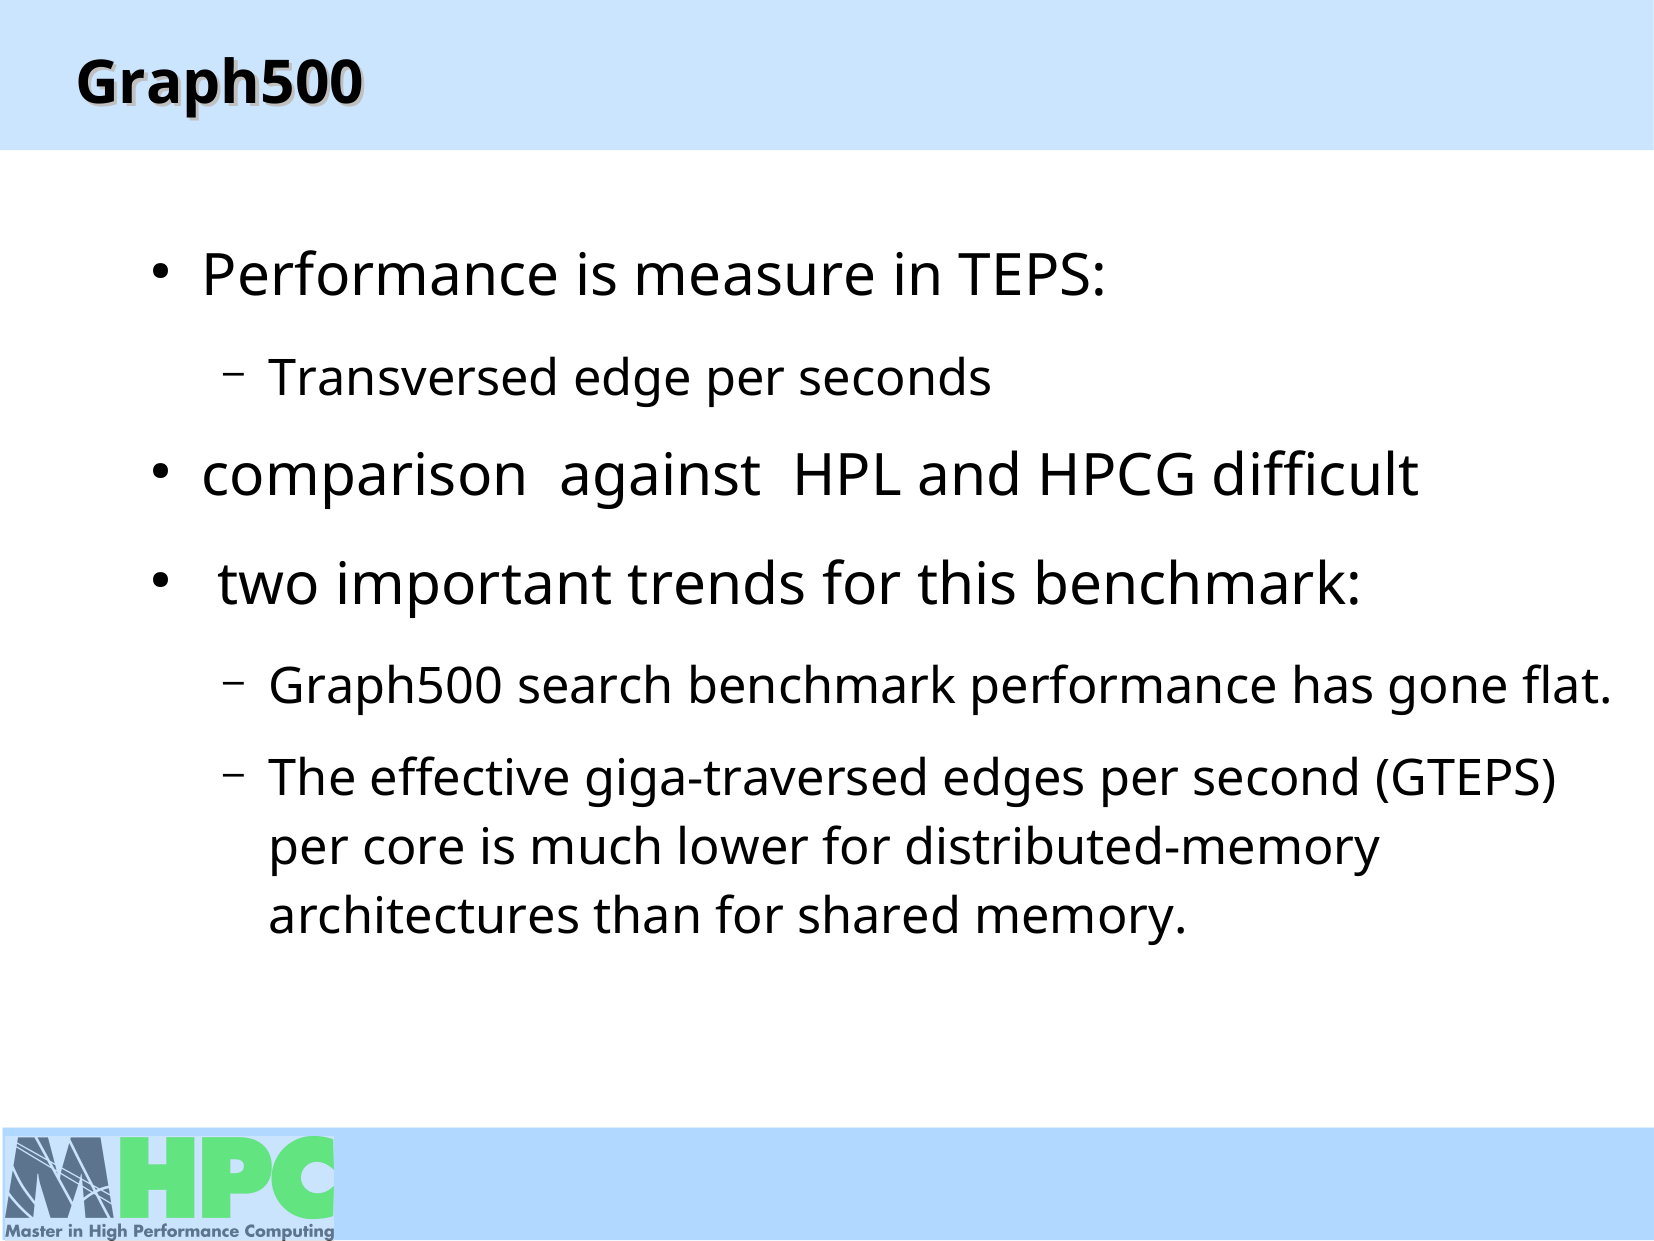

# Graph500
Performance is measure in TEPS:
Transversed edge per seconds
comparison against HPL and HPCG difficult
 two important trends for this benchmark:
Graph500 search benchmark performance has gone flat.
The effective giga-traversed edges per second (GTEPS) per core is much lower for distributed-memory architectures than for shared memory.